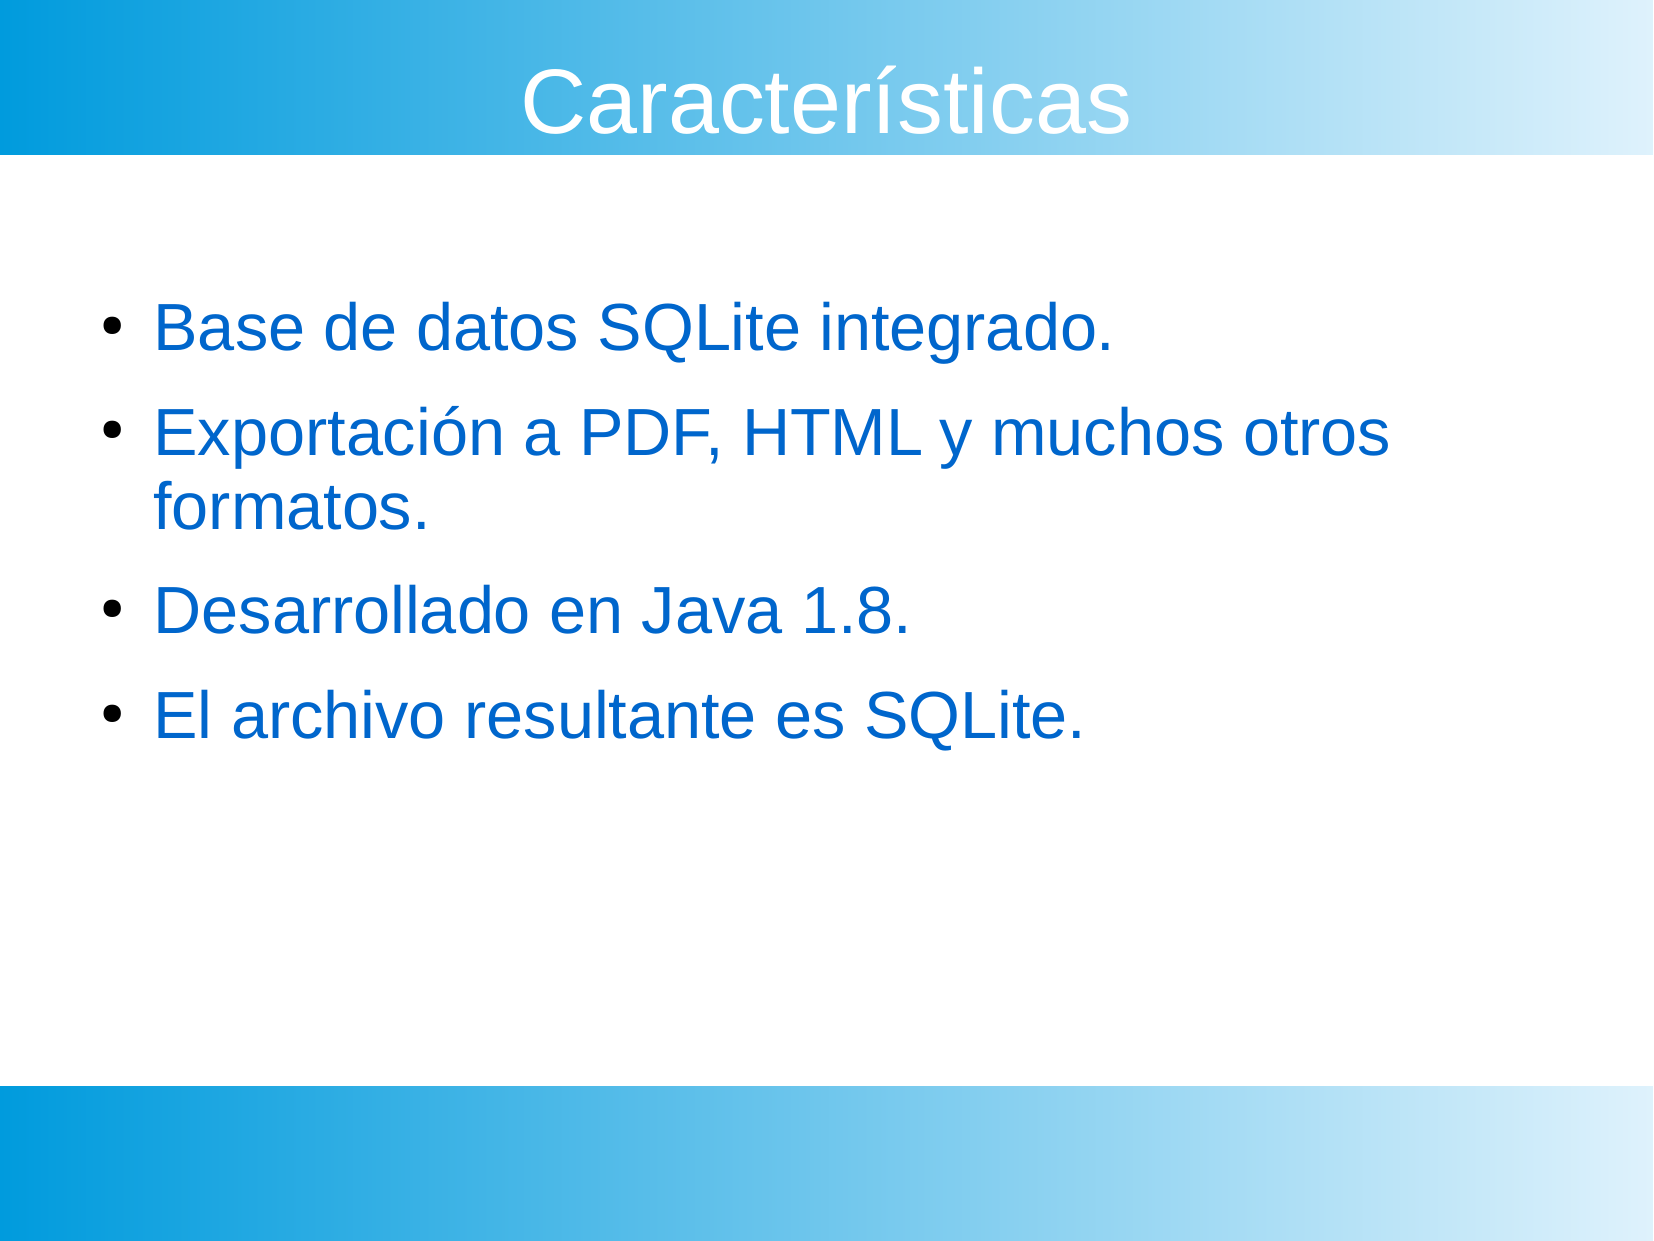

# Características
Base de datos SQLite integrado.
Exportación a PDF, HTML y muchos otros formatos.
Desarrollado en Java 1.8.
El archivo resultante es SQLite.